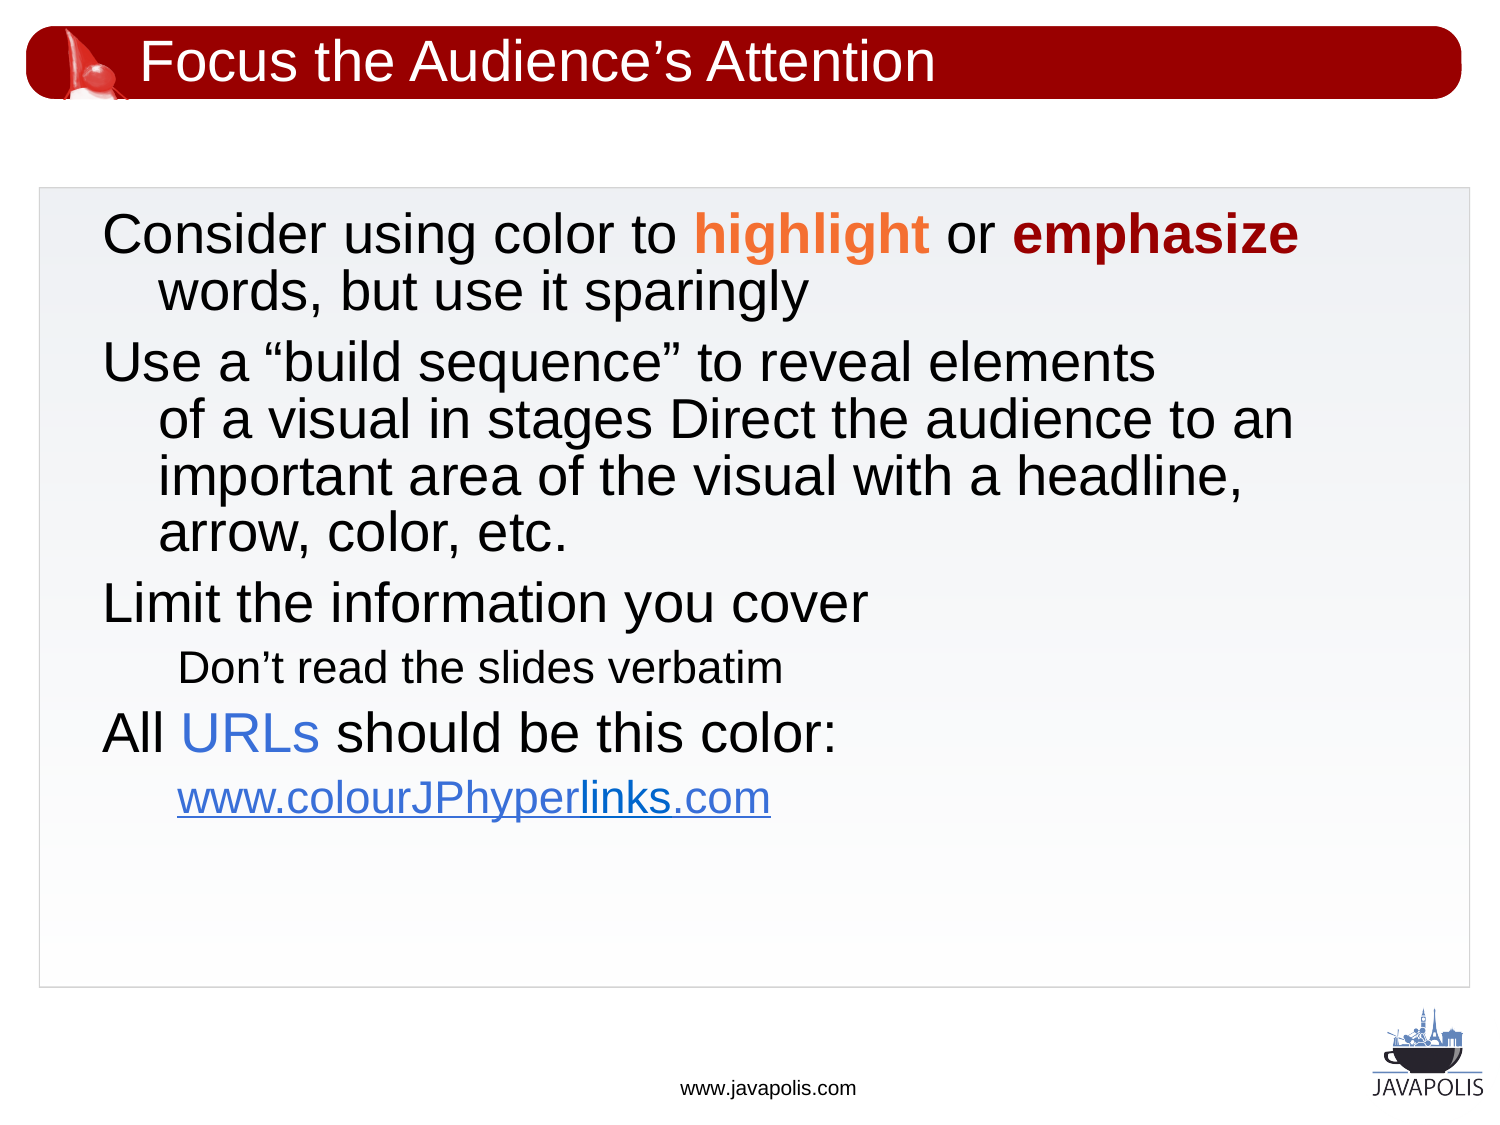

# Focus the Audience’s Attention
Consider using color to highlight or emphasize words, but use it sparingly
Use a “build sequence” to reveal elements
of a visual in stages Direct the audience to an important area of the visual with a headline, arrow, color, etc.
Limit the information you cover
Don’t read the slides verbatim
All URLs should be this color:
www.colourJPhyperlinks.com